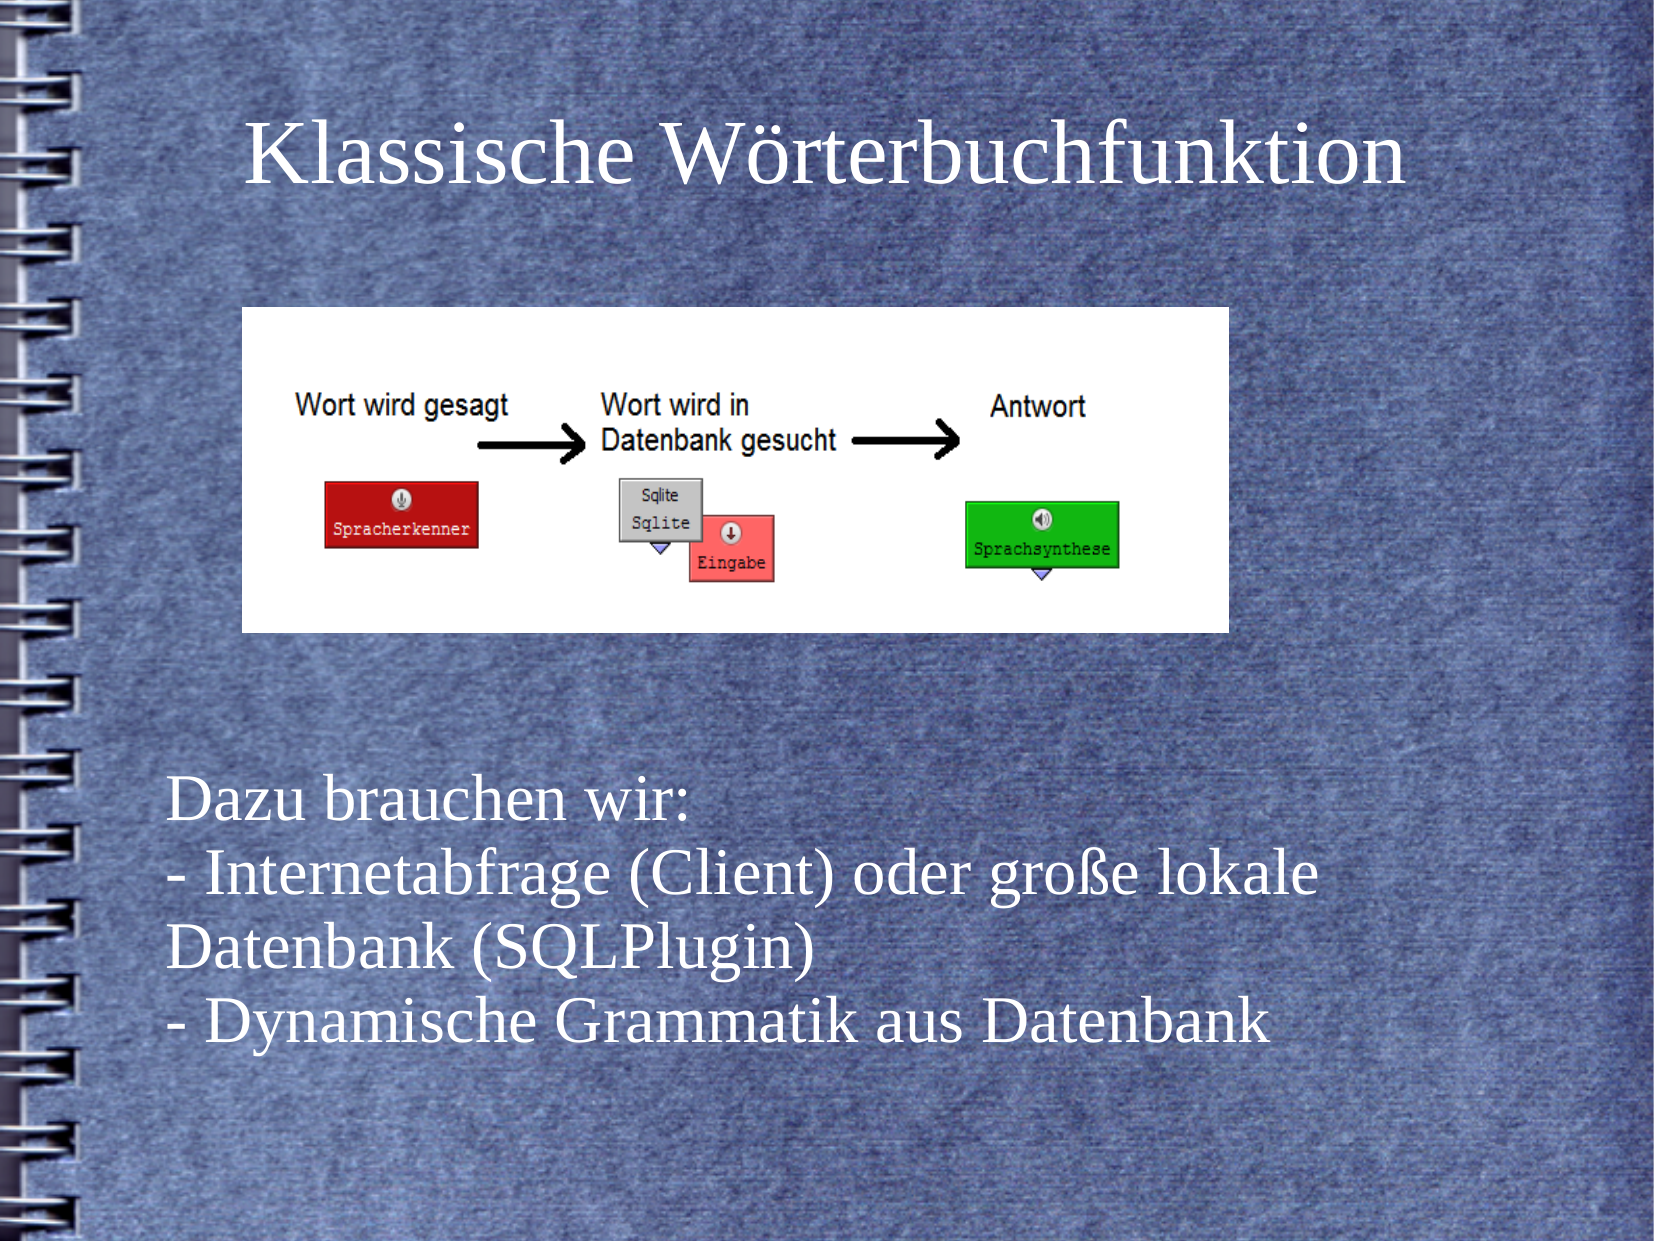

# Klassische Wörterbuchfunktion
Dazu brauchen wir:
- Internetabfrage (Client) oder große lokale Datenbank (SQLPlugin)
- Dynamische Grammatik aus Datenbank